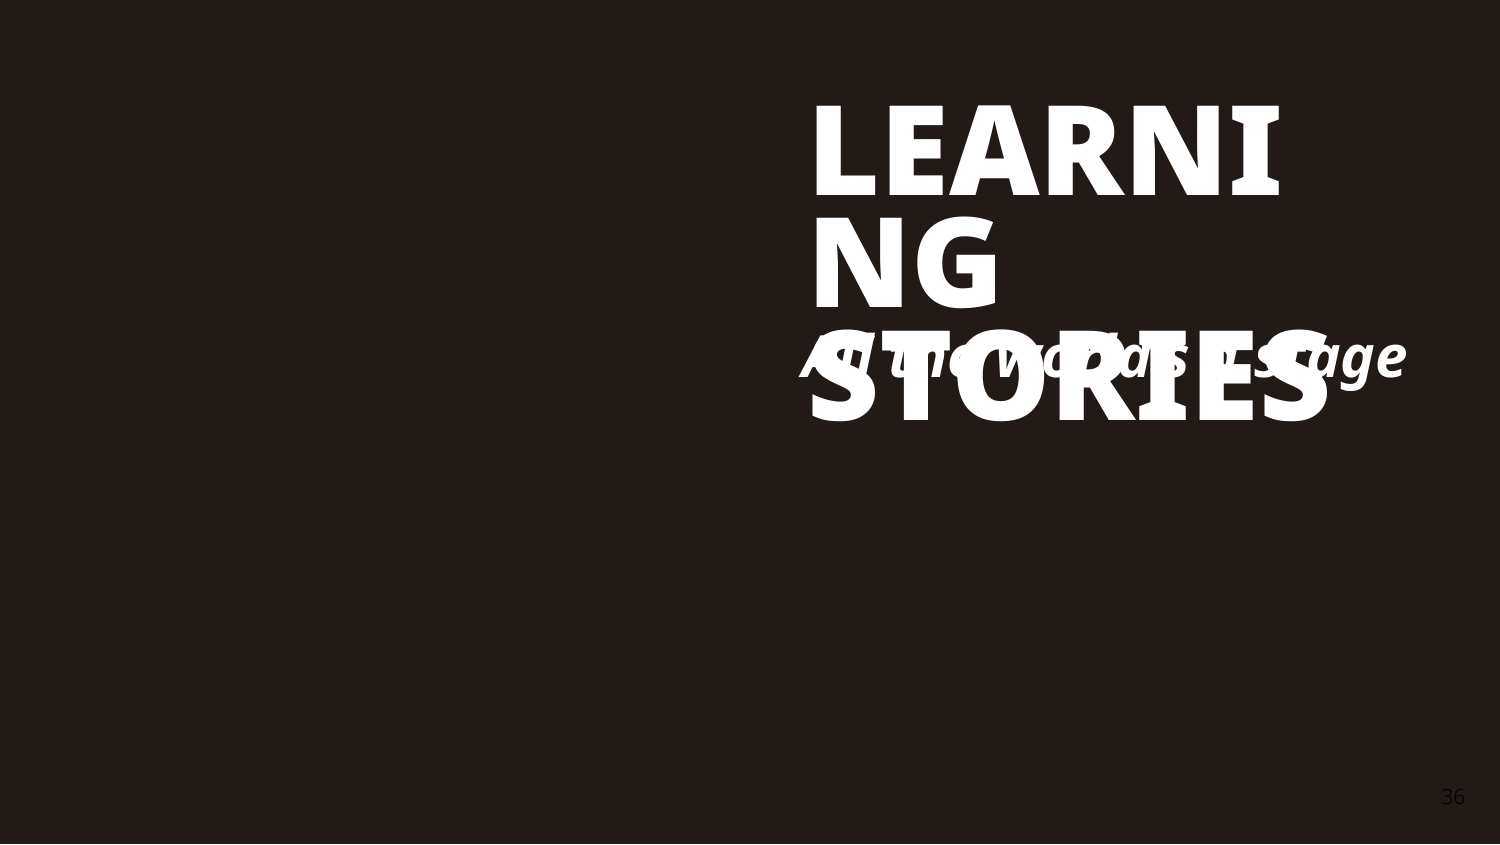

# Learning Stories
All the world’s a stage